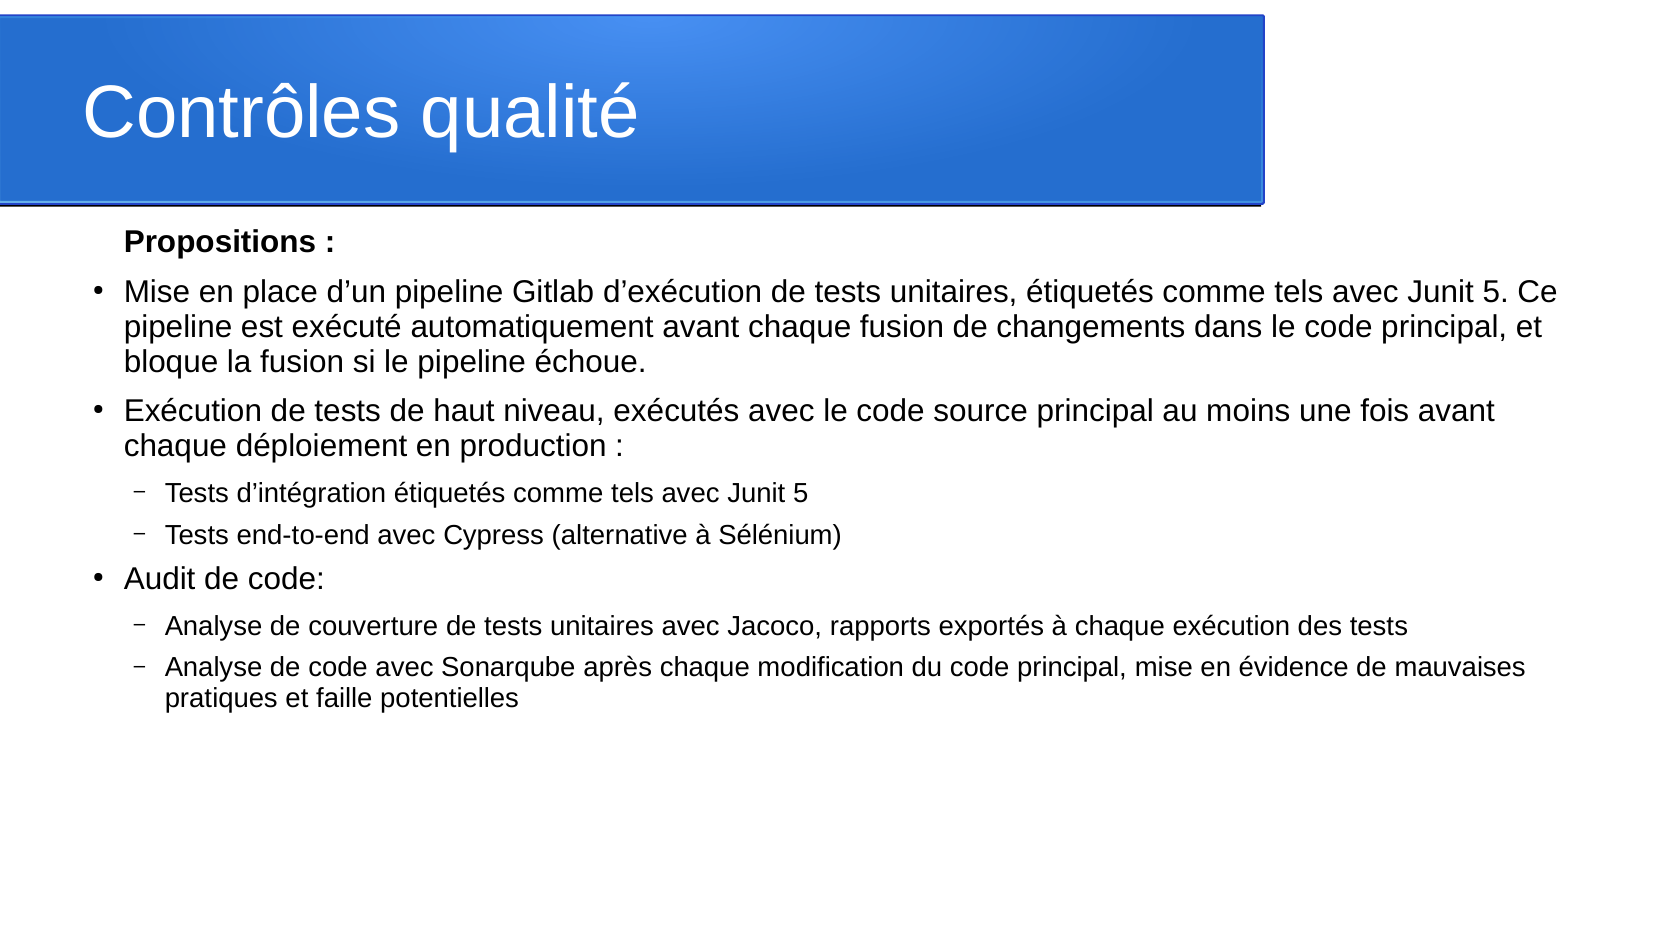

# Contrôles qualité
Propositions :
Mise en place d’un pipeline Gitlab d’exécution de tests unitaires, étiquetés comme tels avec Junit 5. Ce pipeline est exécuté automatiquement avant chaque fusion de changements dans le code principal, et bloque la fusion si le pipeline échoue.
Exécution de tests de haut niveau, exécutés avec le code source principal au moins une fois avant chaque déploiement en production :
Tests d’intégration étiquetés comme tels avec Junit 5
Tests end-to-end avec Cypress (alternative à Sélénium)
Audit de code:
Analyse de couverture de tests unitaires avec Jacoco, rapports exportés à chaque exécution des tests
Analyse de code avec Sonarqube après chaque modification du code principal, mise en évidence de mauvaises pratiques et faille potentielles